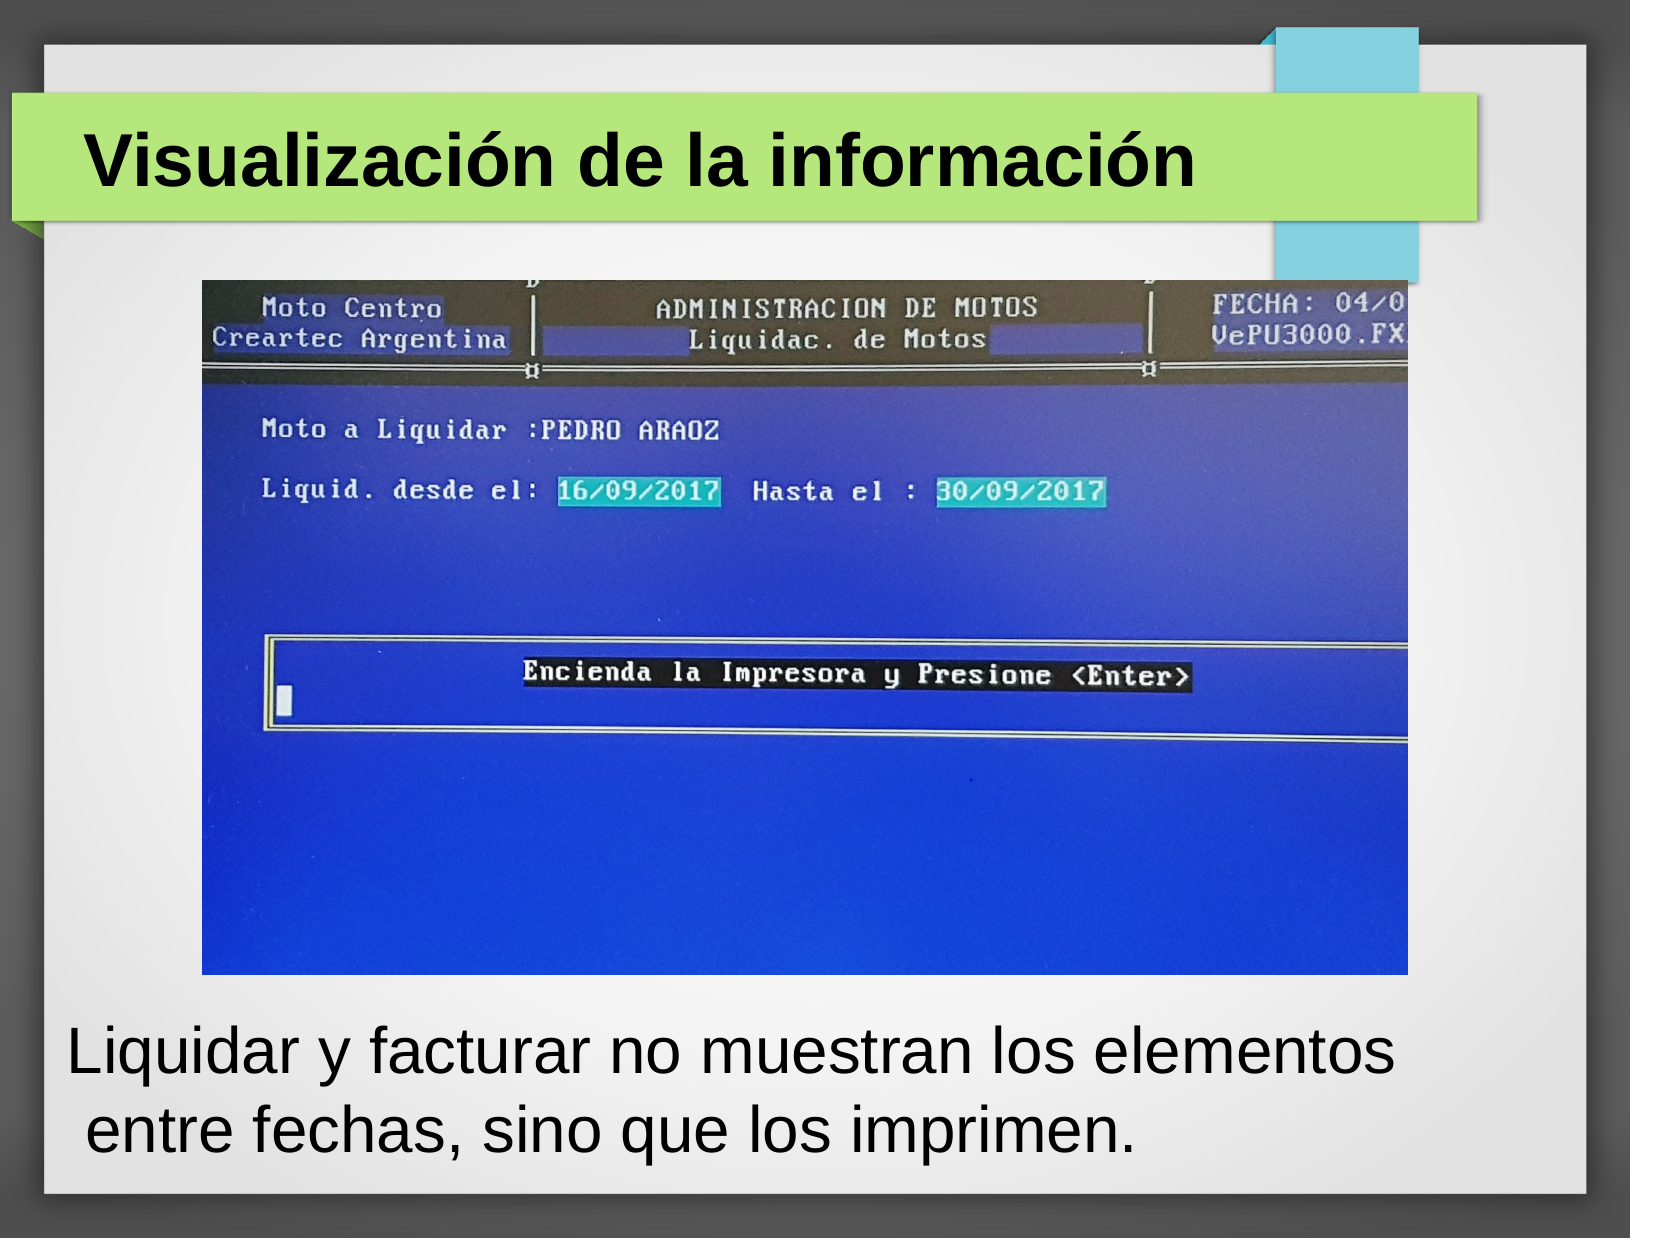

Visualización de la información
Liquidar y facturar no muestran los elementos
 entre fechas, sino que los imprimen.